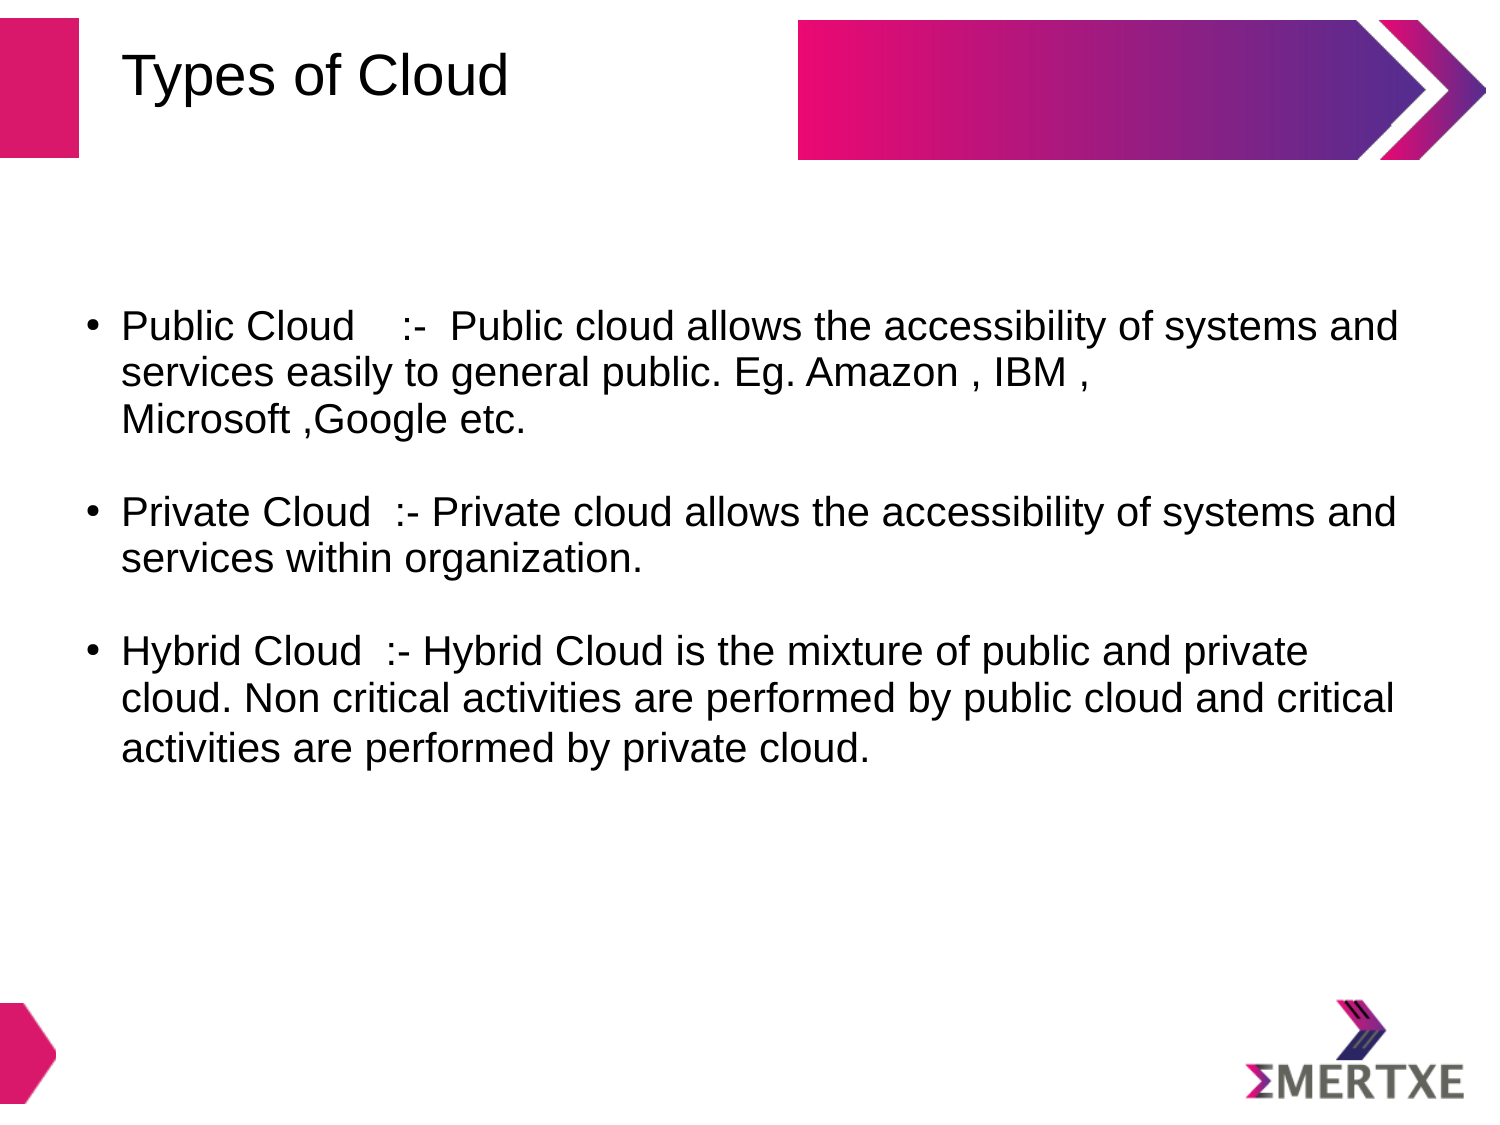

Types of Cloud
Public Cloud :- Public cloud allows the accessibility of systems and services easily to general public. Eg. Amazon , IBM , Microsoft ,Google etc.
Private Cloud :- Private cloud allows the accessibility of systems and services within organization.
Hybrid Cloud :- Hybrid Cloud is the mixture of public and private cloud. Non critical activities are performed by public cloud and critical activities are performed by private cloud.